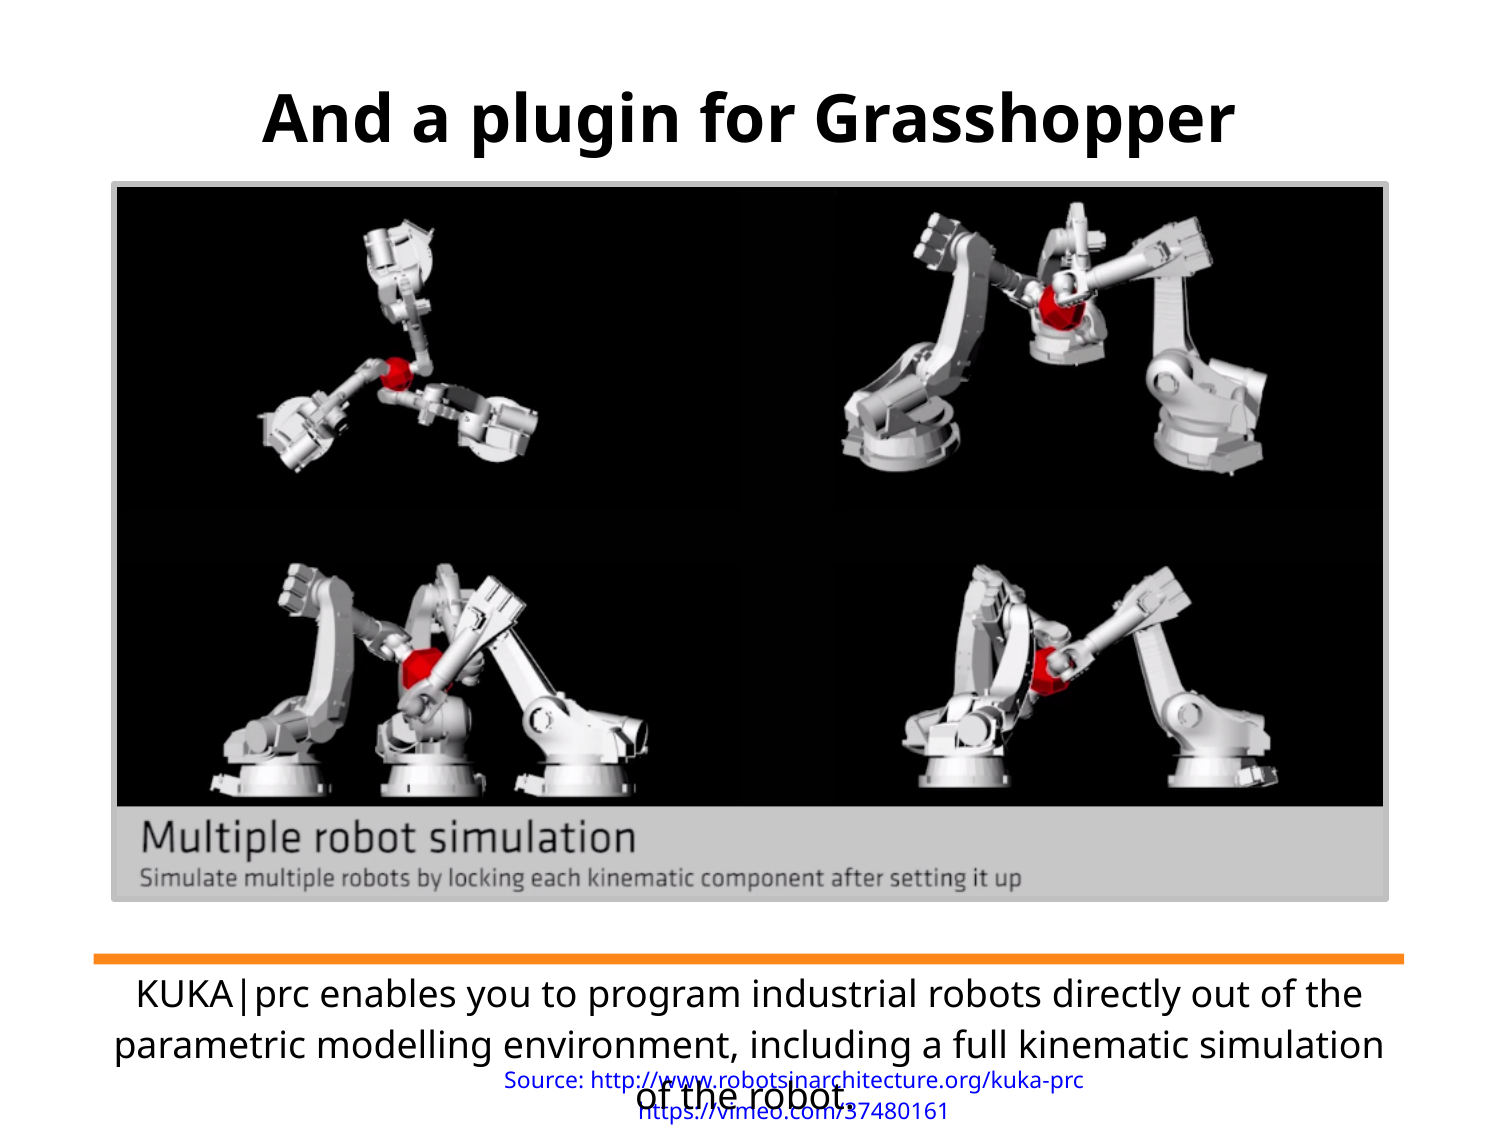

# And a plugin for Grasshopper
KUKA|prc enables you to program industrial robots directly out of the parametric modelling environment, including a full kinematic simulation of the robot.
Source: http://www.robotsinarchitecture.org/kuka-prc
https://vimeo.com/37480161